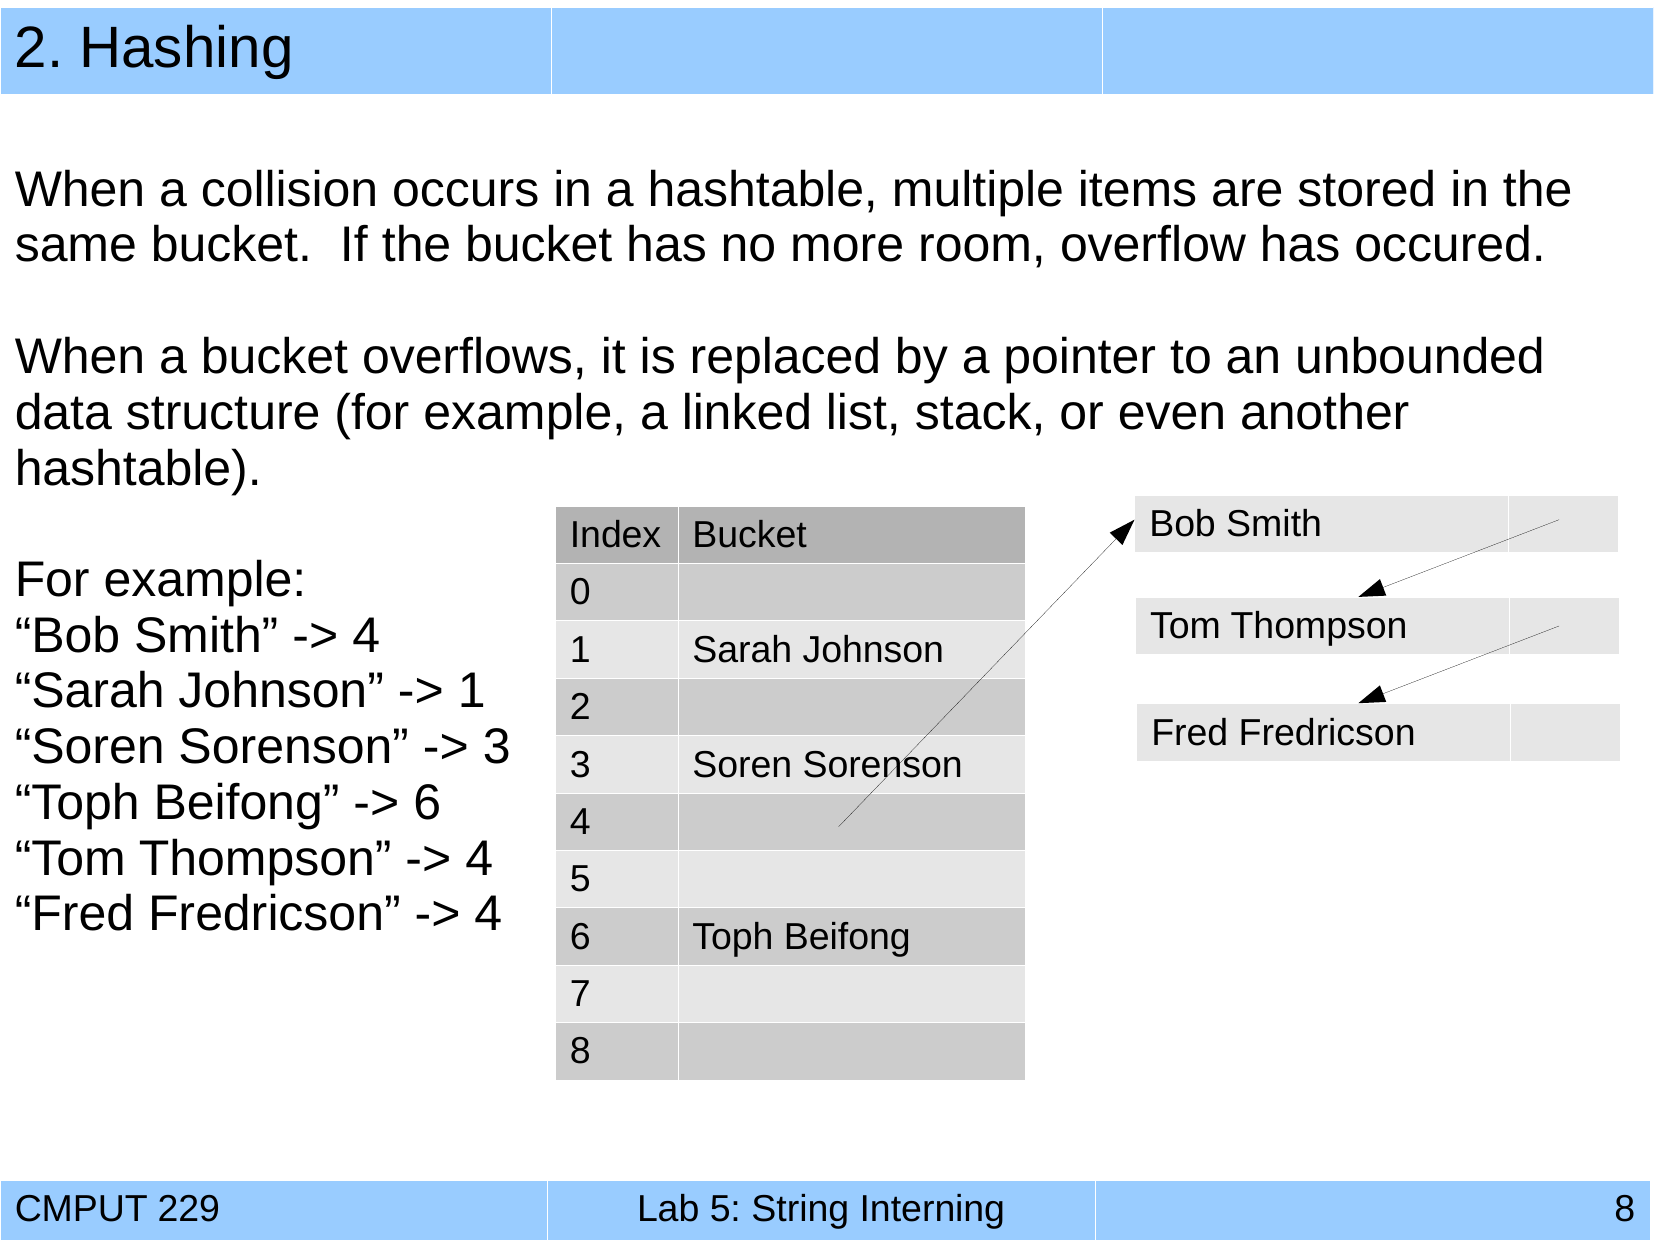

| 2. Hashing | | |
| --- | --- | --- |
When a collision occurs in a hashtable, multiple items are stored in the same bucket. If the bucket has no more room, overflow has occured.
When a bucket overflows, it is replaced by a pointer to an unbounded data structure (for example, a linked list, stack, or even another hashtable).
For example:
“Bob Smith” -> 4
“Sarah Johnson” -> 1
“Soren Sorenson” -> 3
“Toph Beifong” -> 6
“Tom Thompson” -> 4
“Fred Fredricson” -> 4
| Bob Smith | |
| --- | --- |
| Index | Bucket |
| --- | --- |
| 0 | |
| 1 | Sarah Johnson |
| 2 | |
| 3 | Soren Sorenson |
| 4 | |
| 5 | |
| 6 | Toph Beifong |
| 7 | |
| 8 | |
| Tom Thompson | |
| --- | --- |
| Fred Fredricson | |
| --- | --- |
| CMPUT 229 | Lab 5: String Interning | |
| --- | --- | --- |